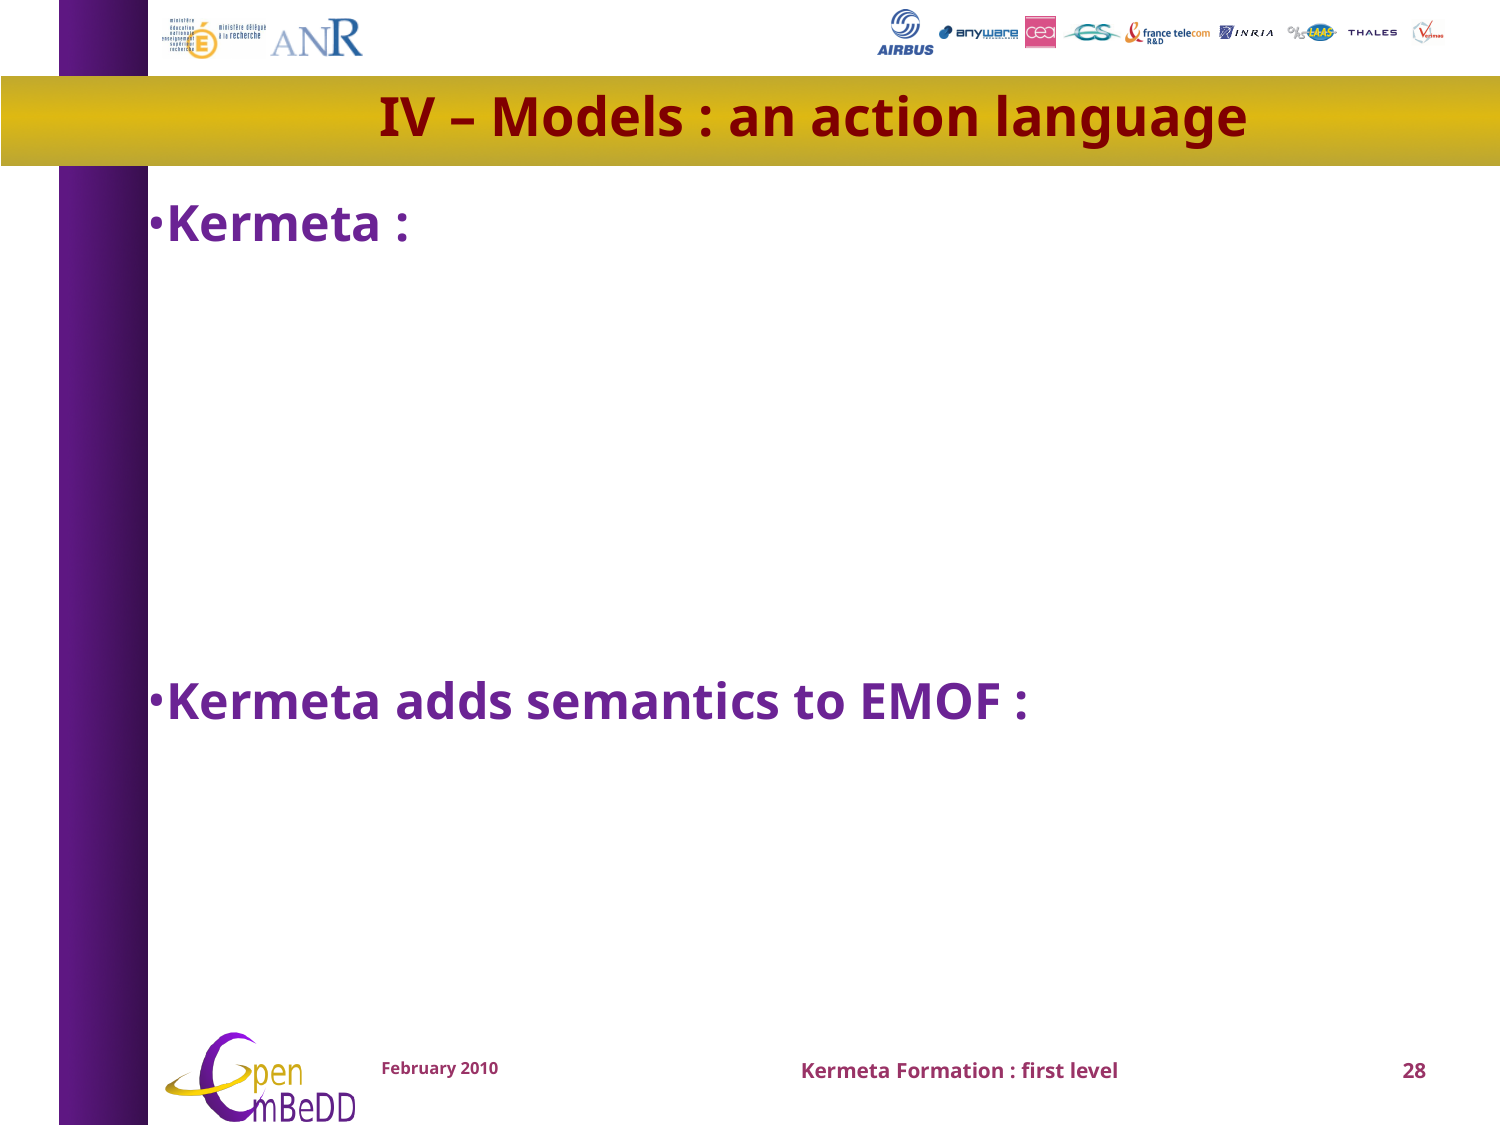

# IV – Models : an action language
Kermeta :
Kermeta adds semantics to EMOF :
Kermeta Formation : first level
February 2010